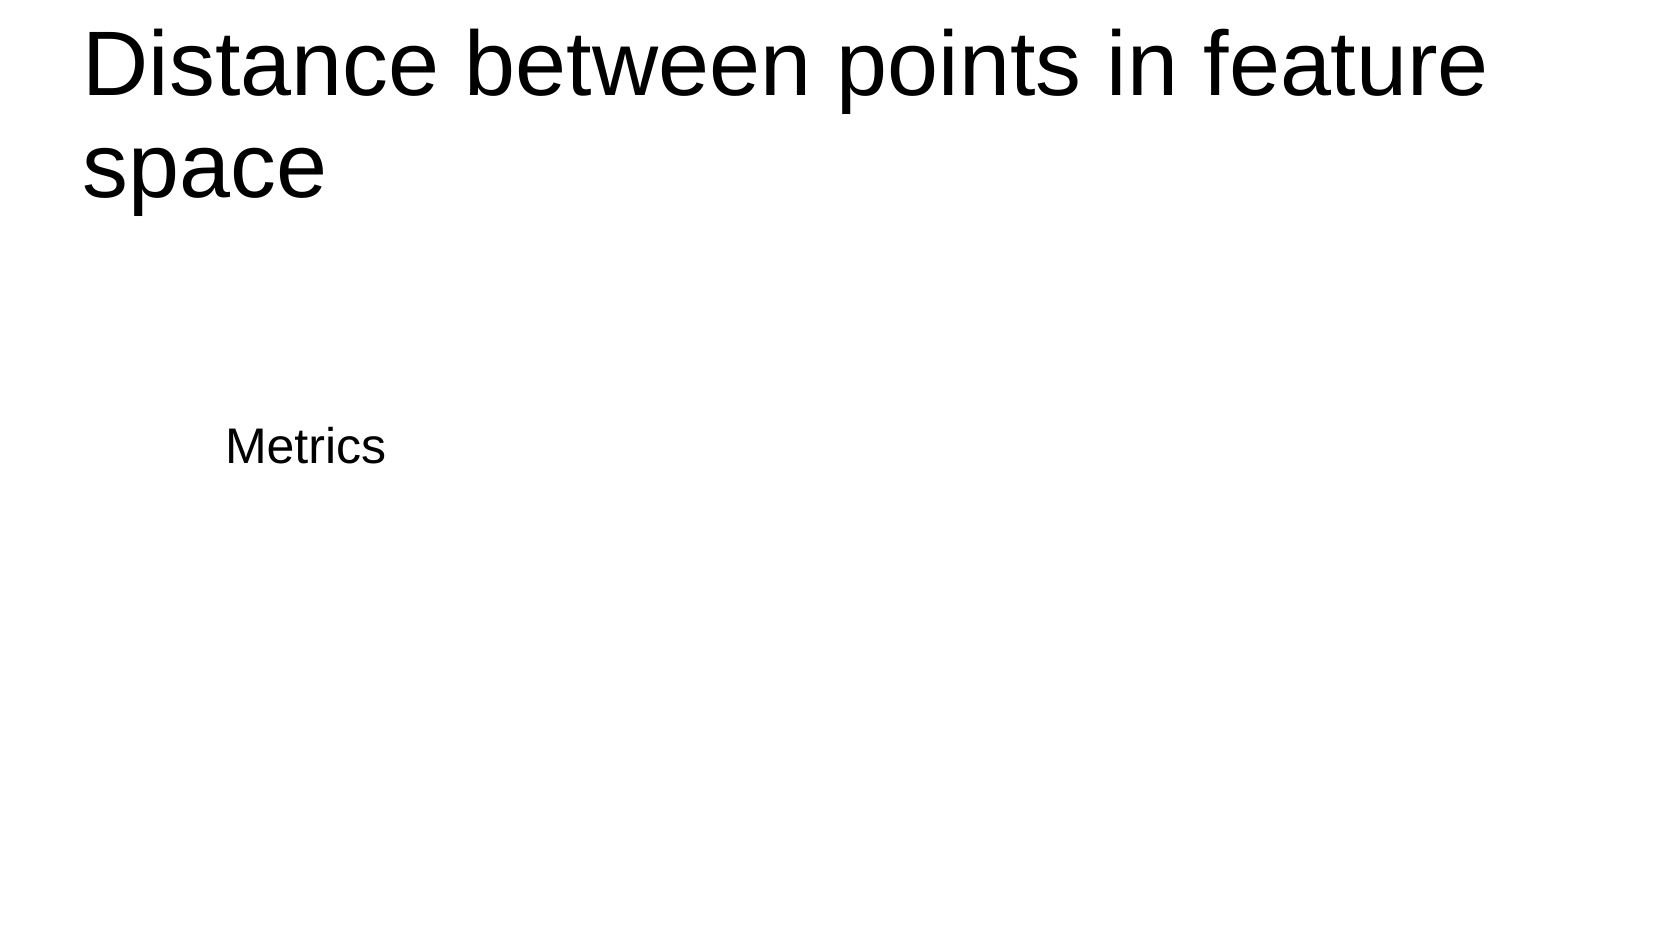

# Distance between points in feature space
Metrics